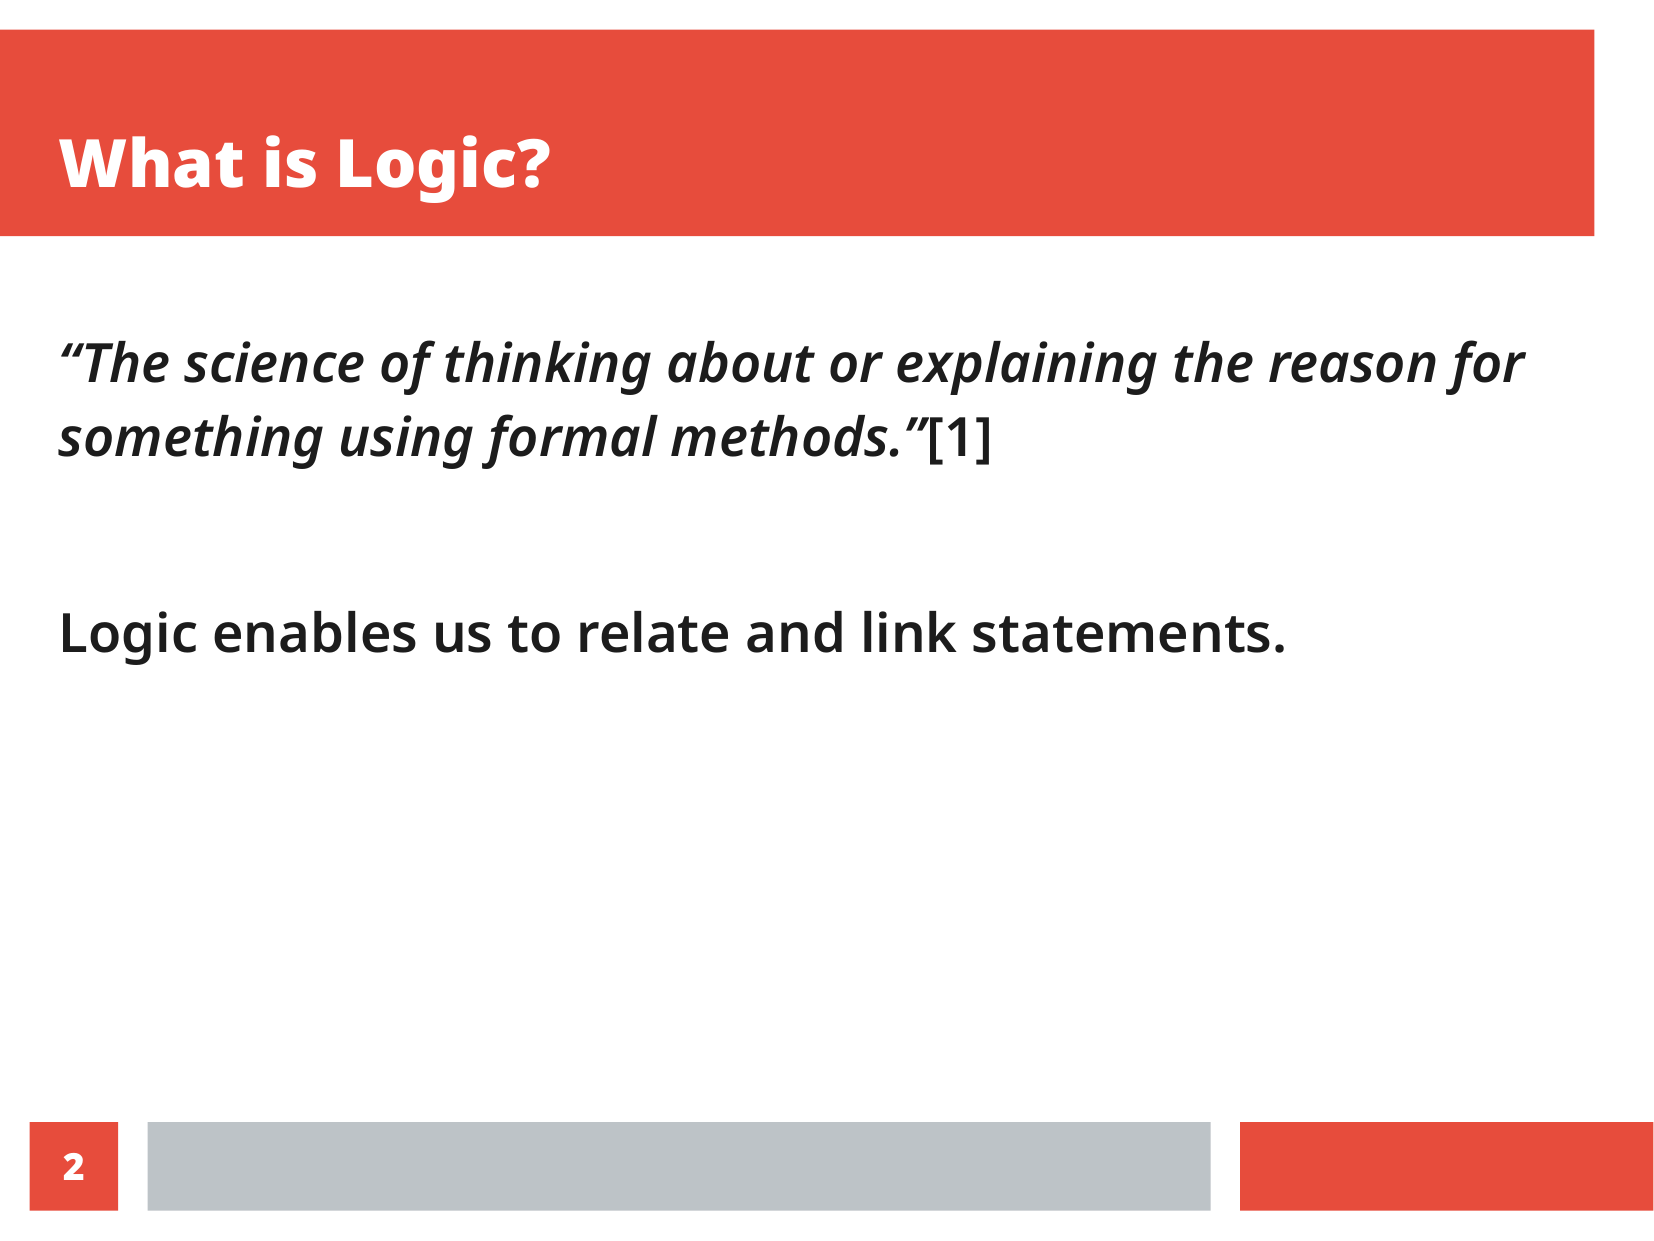

# What is Logic?
“The science of thinking about or explaining the reason for something using formal methods.”[1]
Logic enables us to relate and link statements.
2